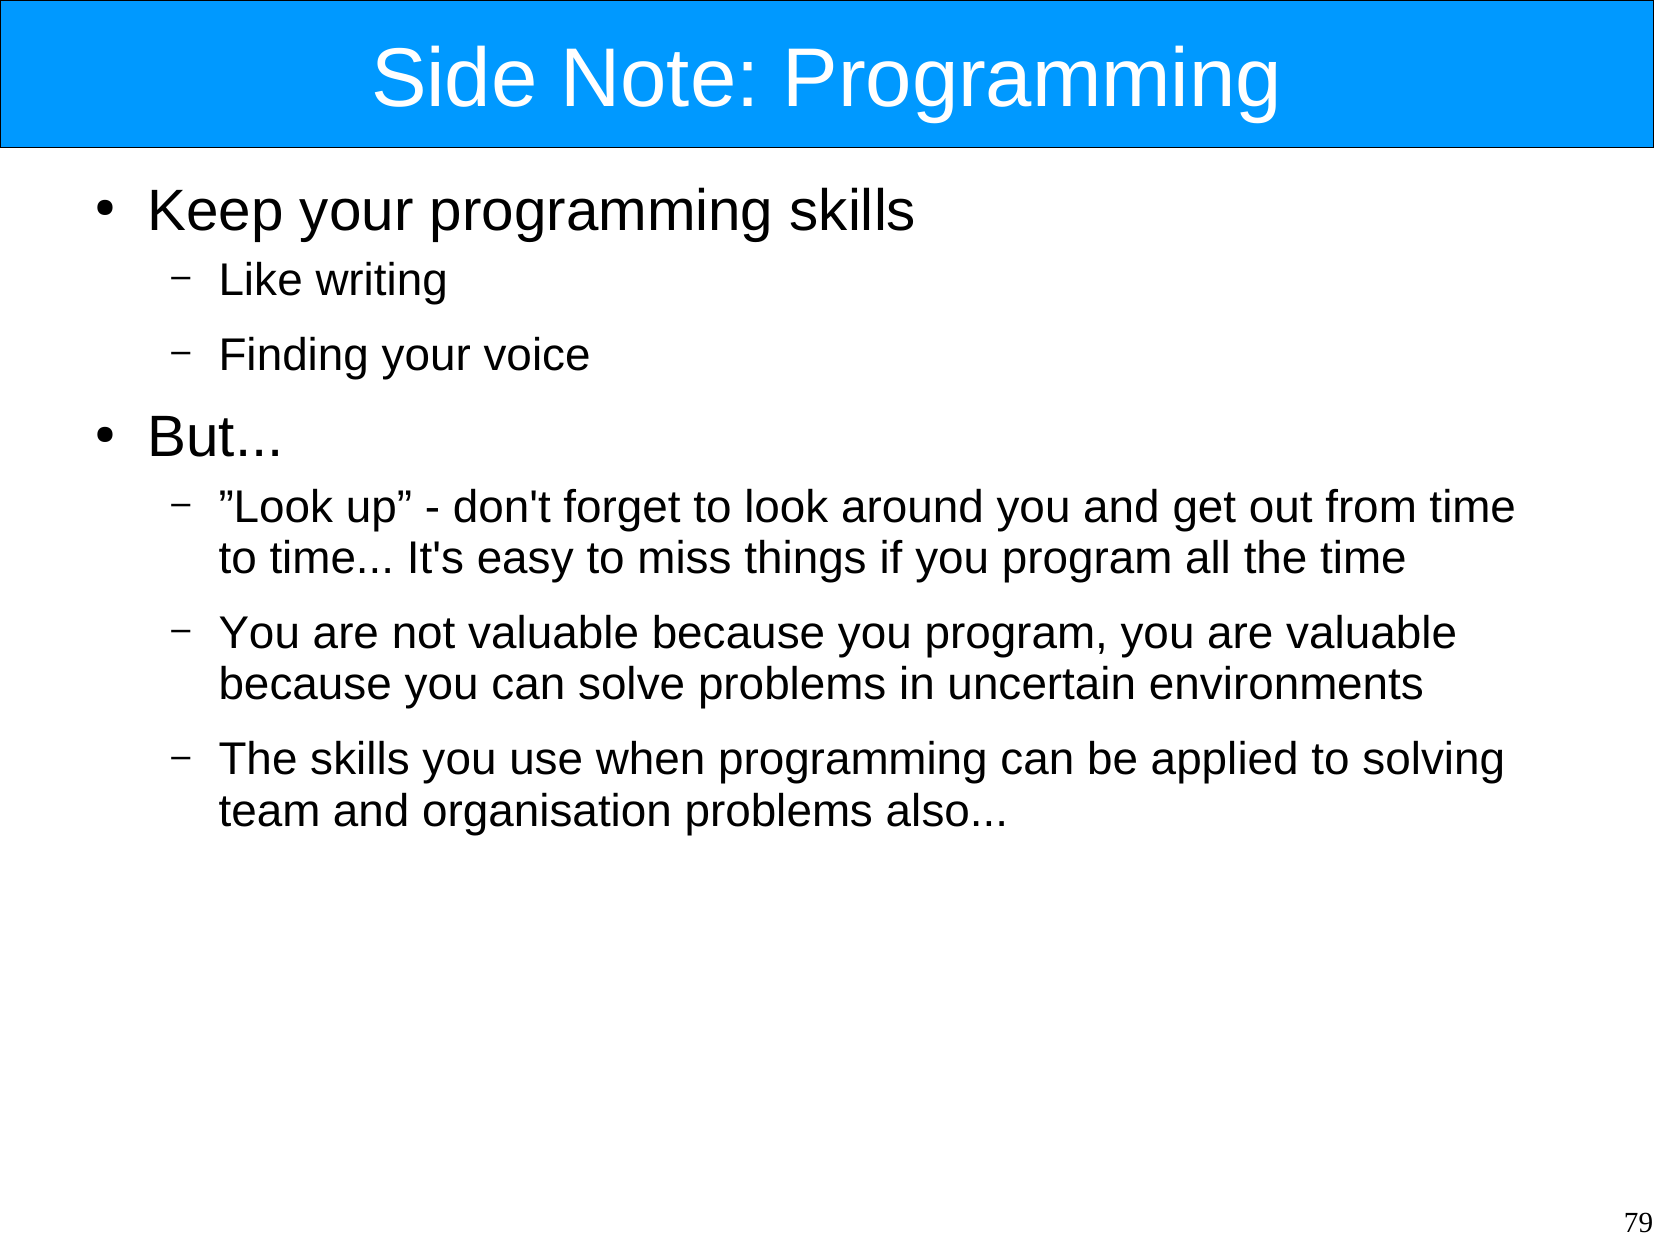

# Side Note: Programming
Keep your programming skills
Like writing
Finding your voice
But...
”Look up” - don't forget to look around you and get out from time to time... It's easy to miss things if you program all the time
You are not valuable because you program, you are valuable because you can solve problems in uncertain environments
The skills you use when programming can be applied to solving team and organisation problems also...
79